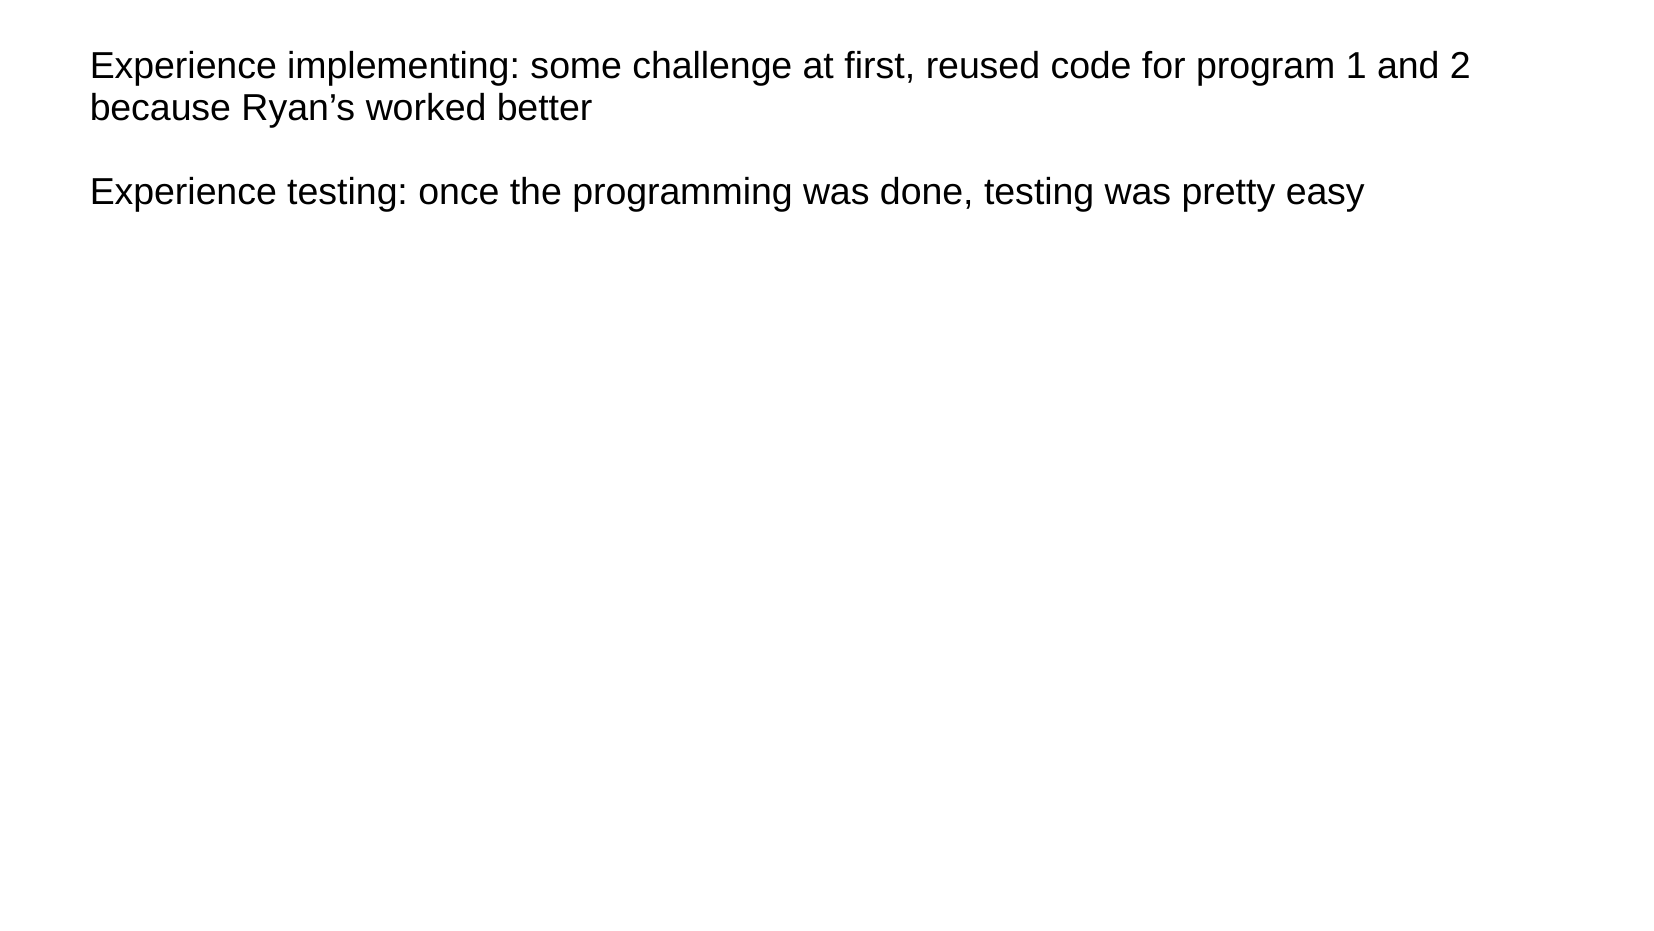

Experience implementing: some challenge at first, reused code for program 1 and 2 because Ryan’s worked better
Experience testing: once the programming was done, testing was pretty easy